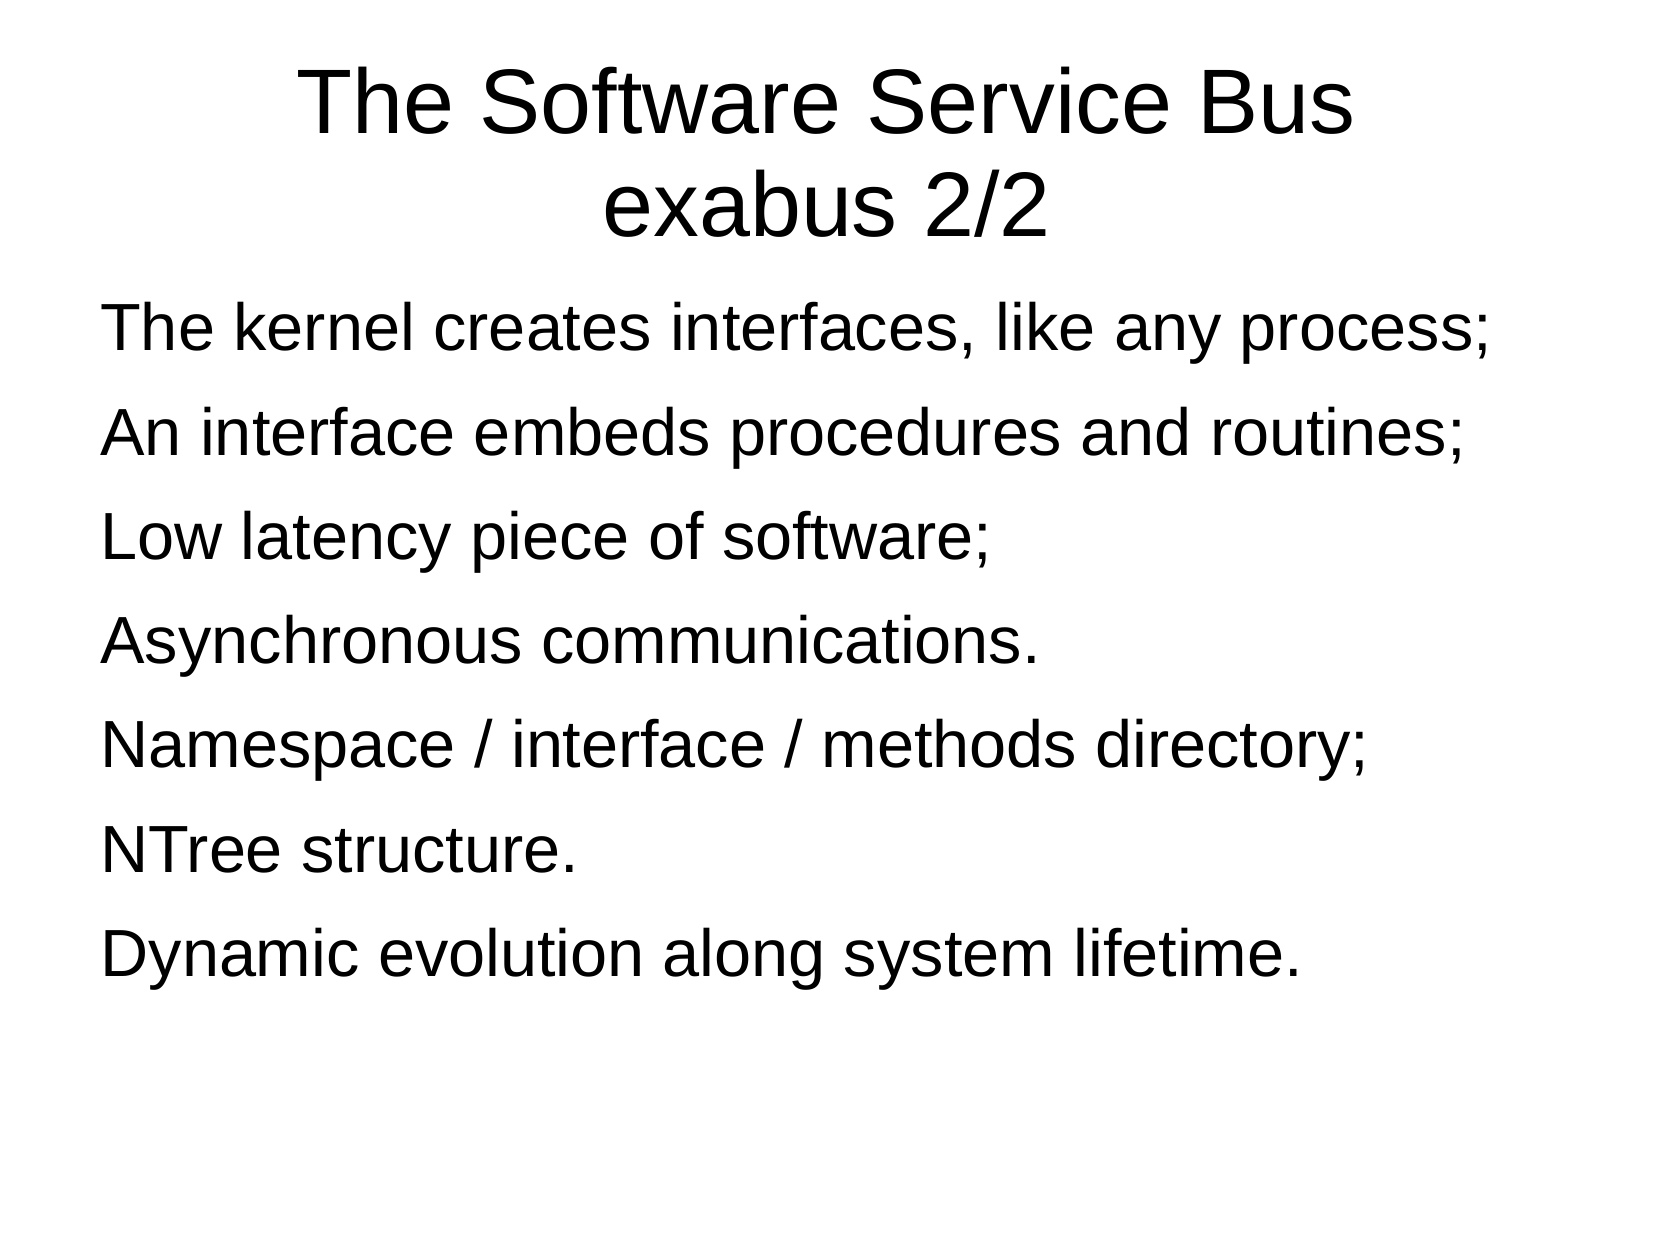

# The Software Service Bus exabus 2/2
The kernel creates interfaces, like any process;
An interface embeds procedures and routines;
Low latency piece of software;
Asynchronous communications.
Namespace / interface / methods directory;
NTree structure.
Dynamic evolution along system lifetime.